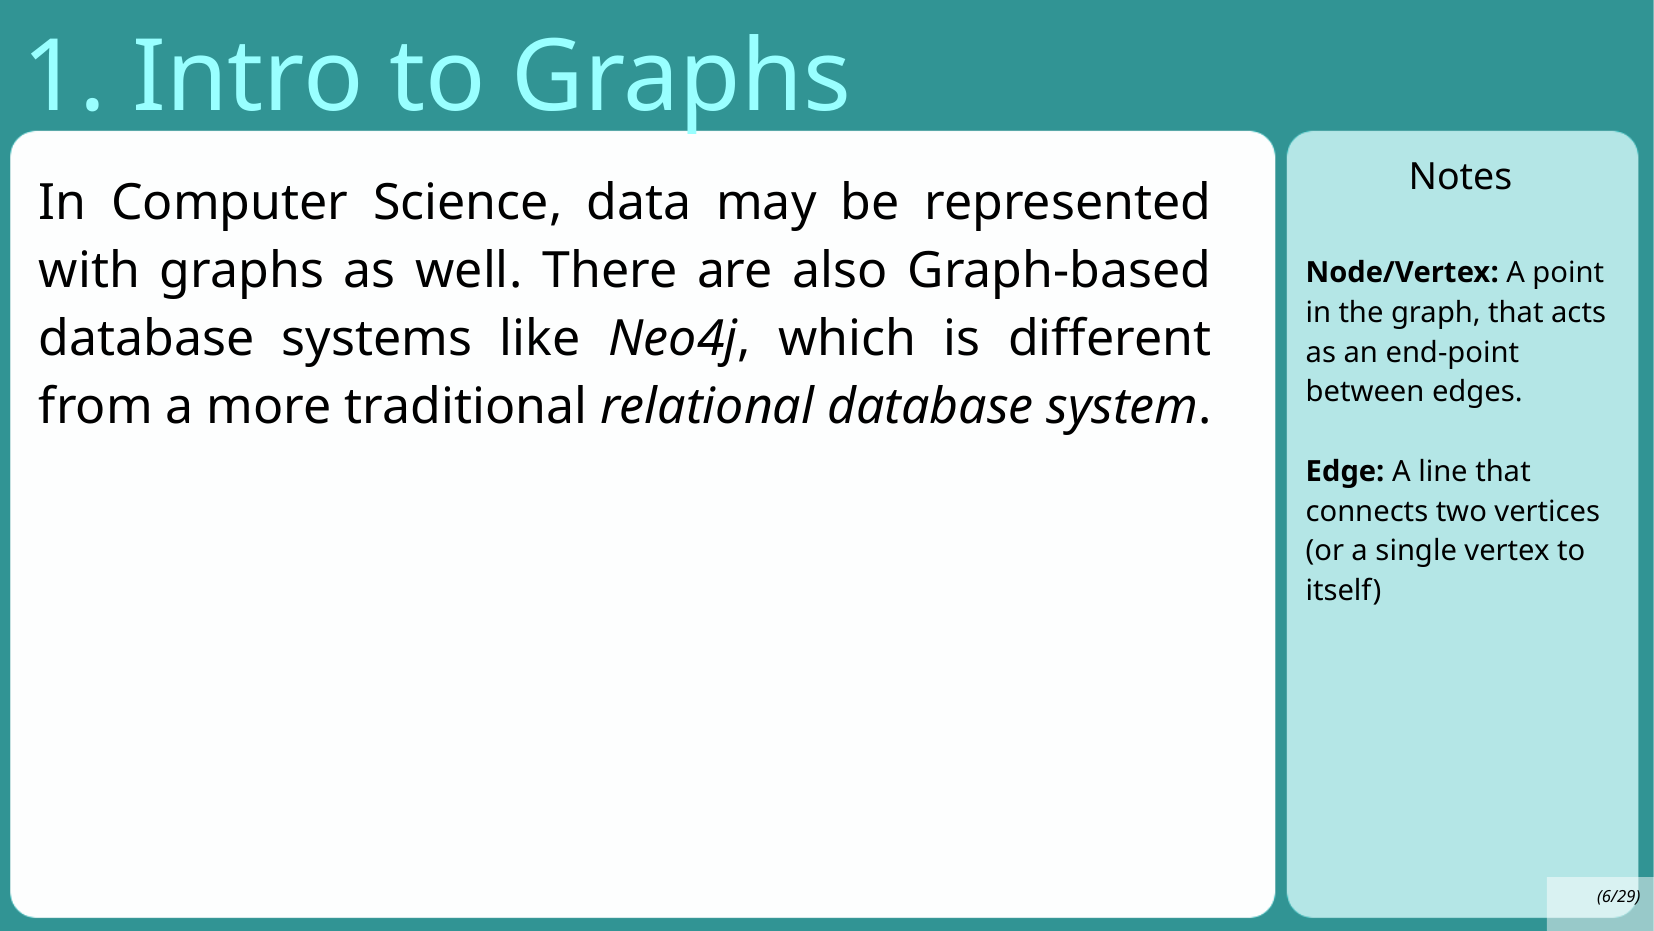

# 1. Intro to Graphs
Notes
Node/Vertex: A point in the graph, that acts as an end-point between edges.
Edge: A line that connects two vertices (or a single vertex to itself)
In Computer Science, data may be represented with graphs as well. There are also Graph-based database systems like Neo4j, which is different from a more traditional relational database system.